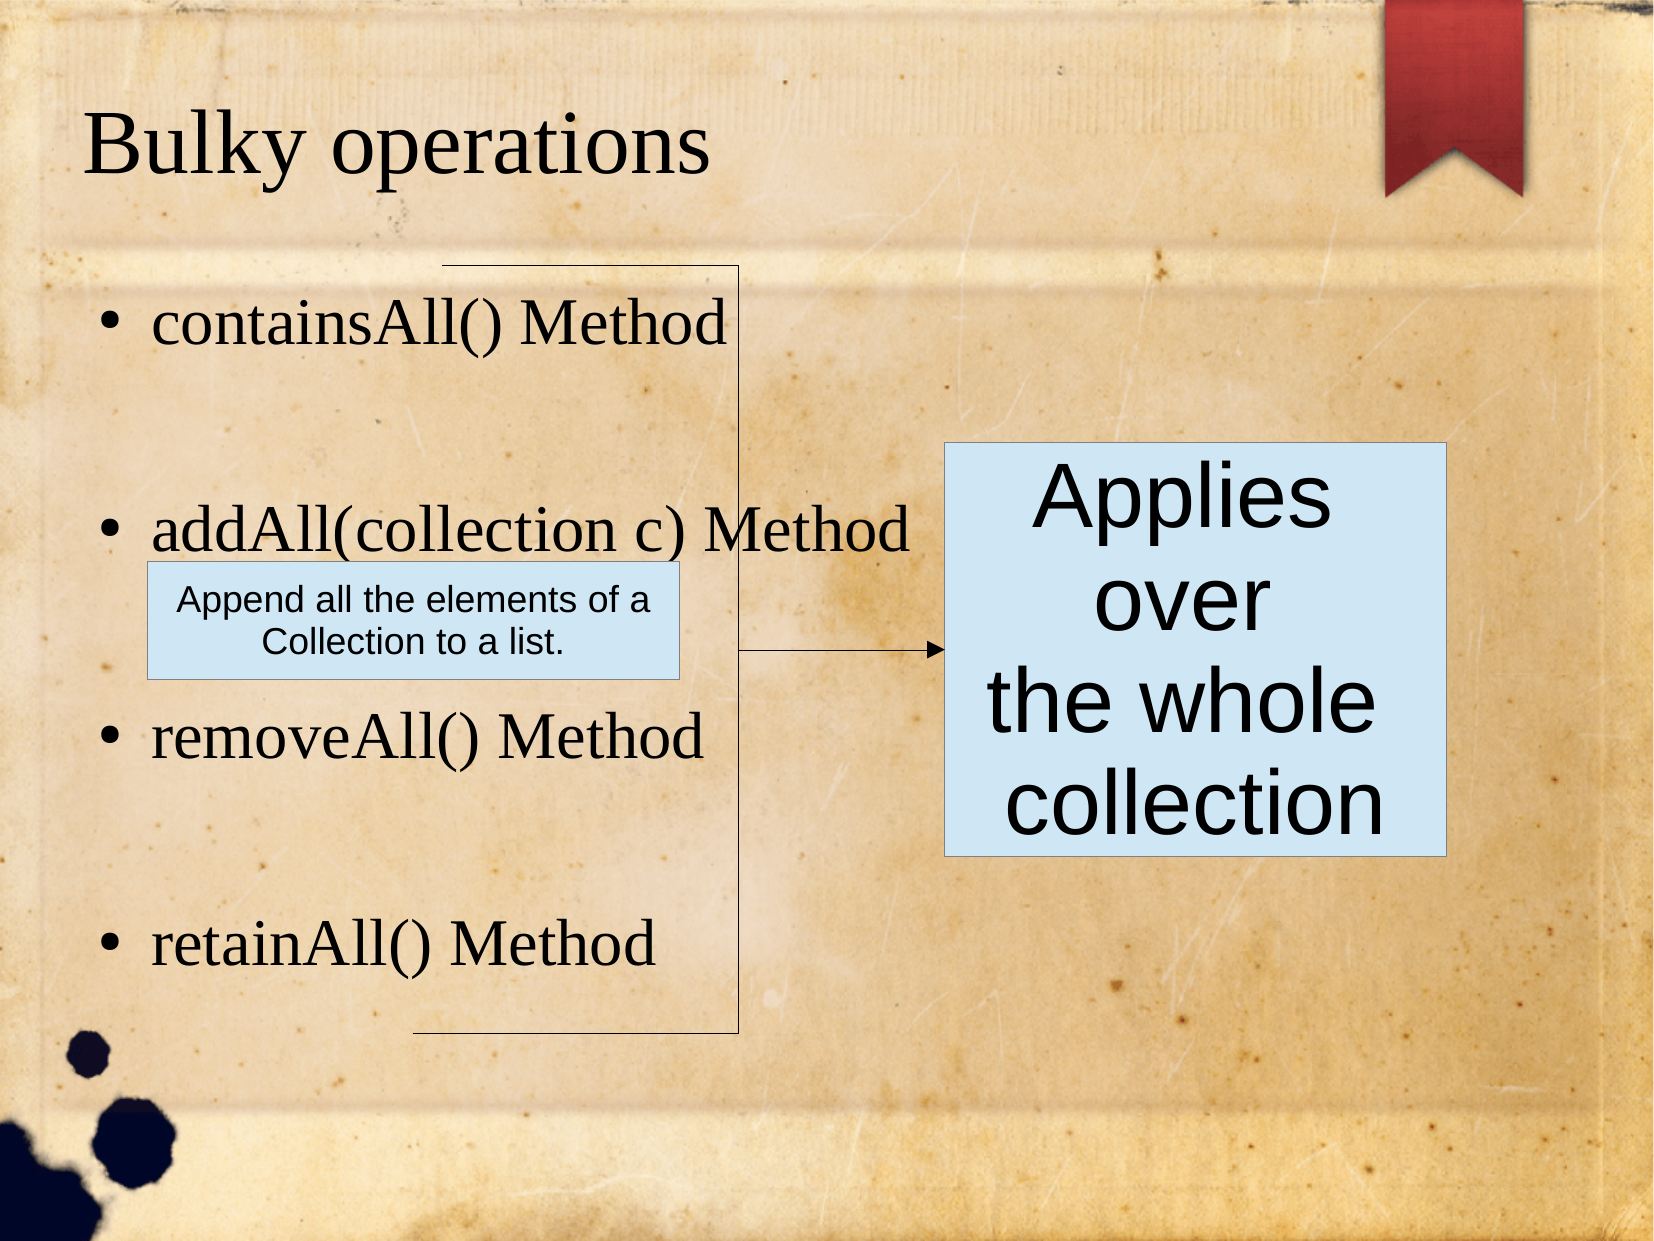

# Bulky operations
containsAll() Method
addAll(collection c) Method
removeAll() Method
retainAll() Method
Applies
over
the whole
collection
Append all the elements of a
Collection to a list.